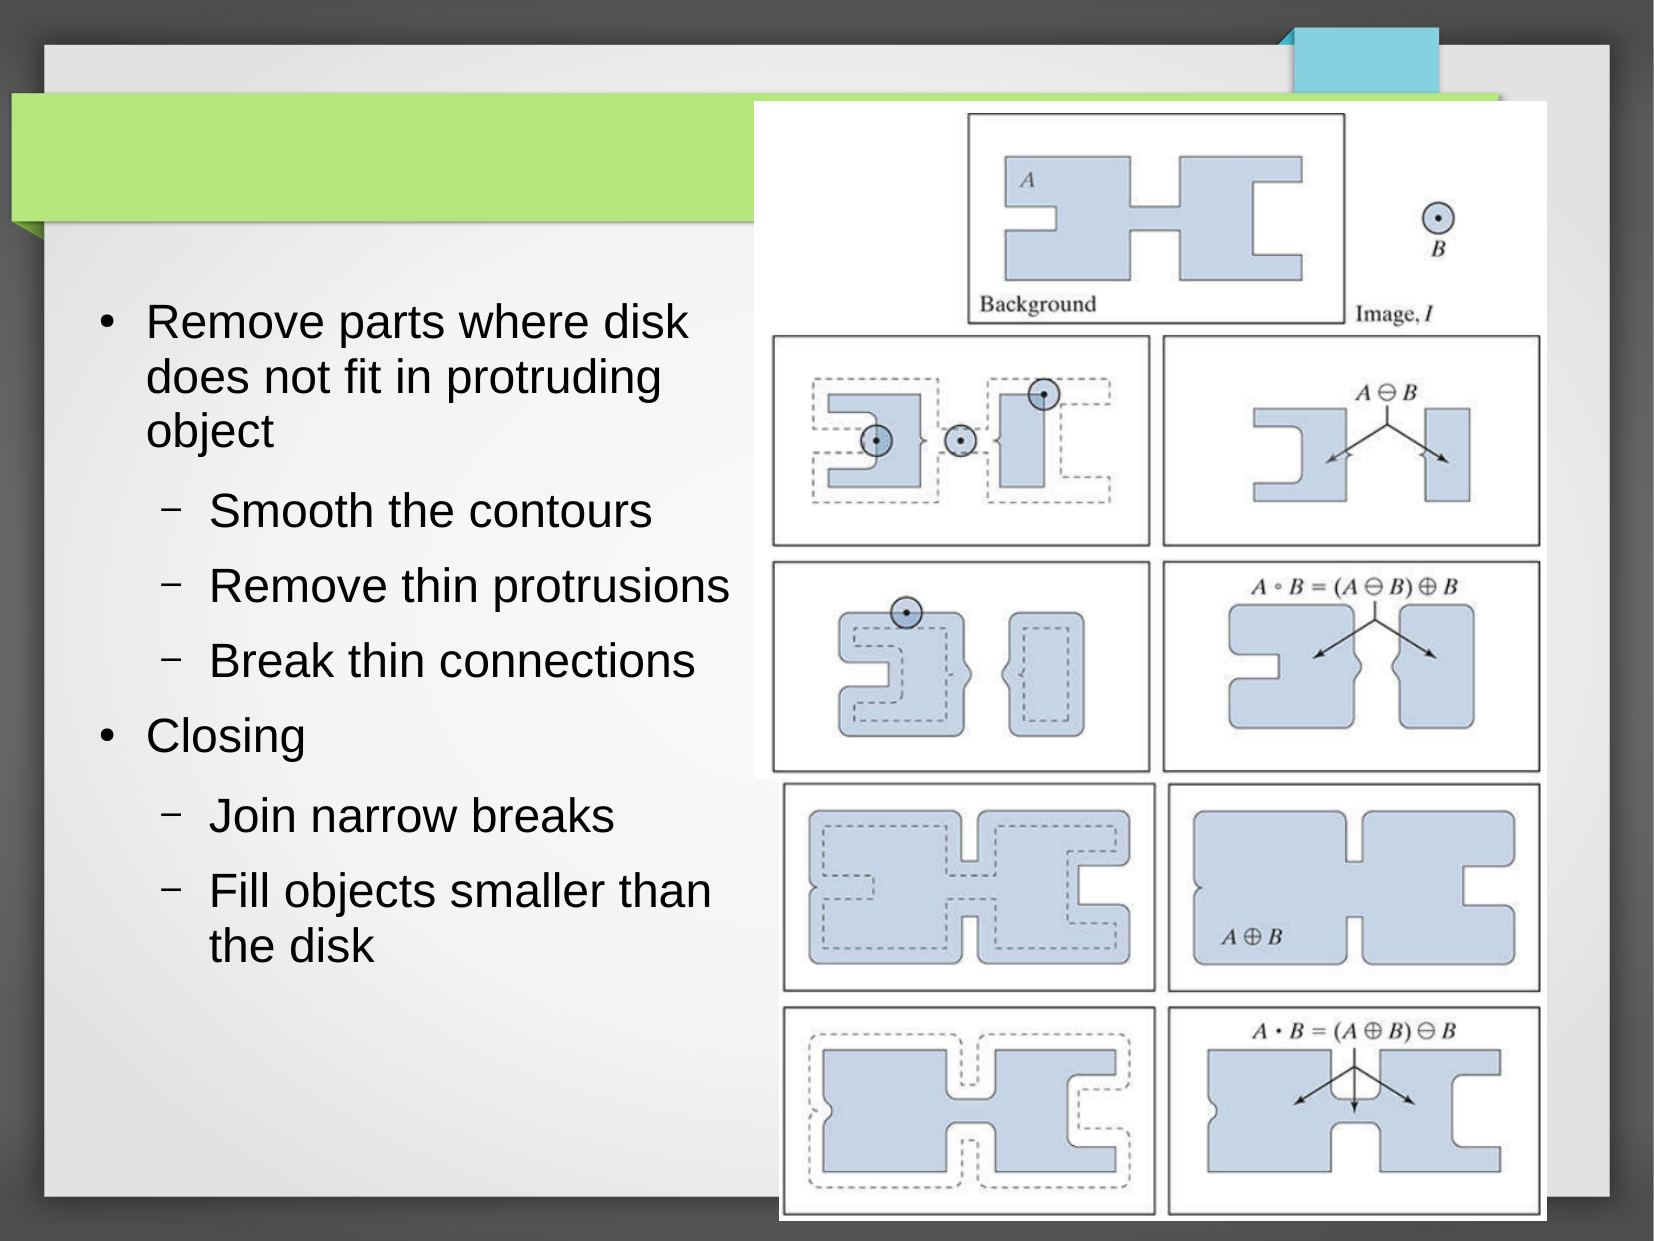

#
Remove parts where disk does not fit in protruding object
Smooth the contours
Remove thin protrusions
Break thin connections
Closing
Join narrow breaks
Fill objects smaller than the disk